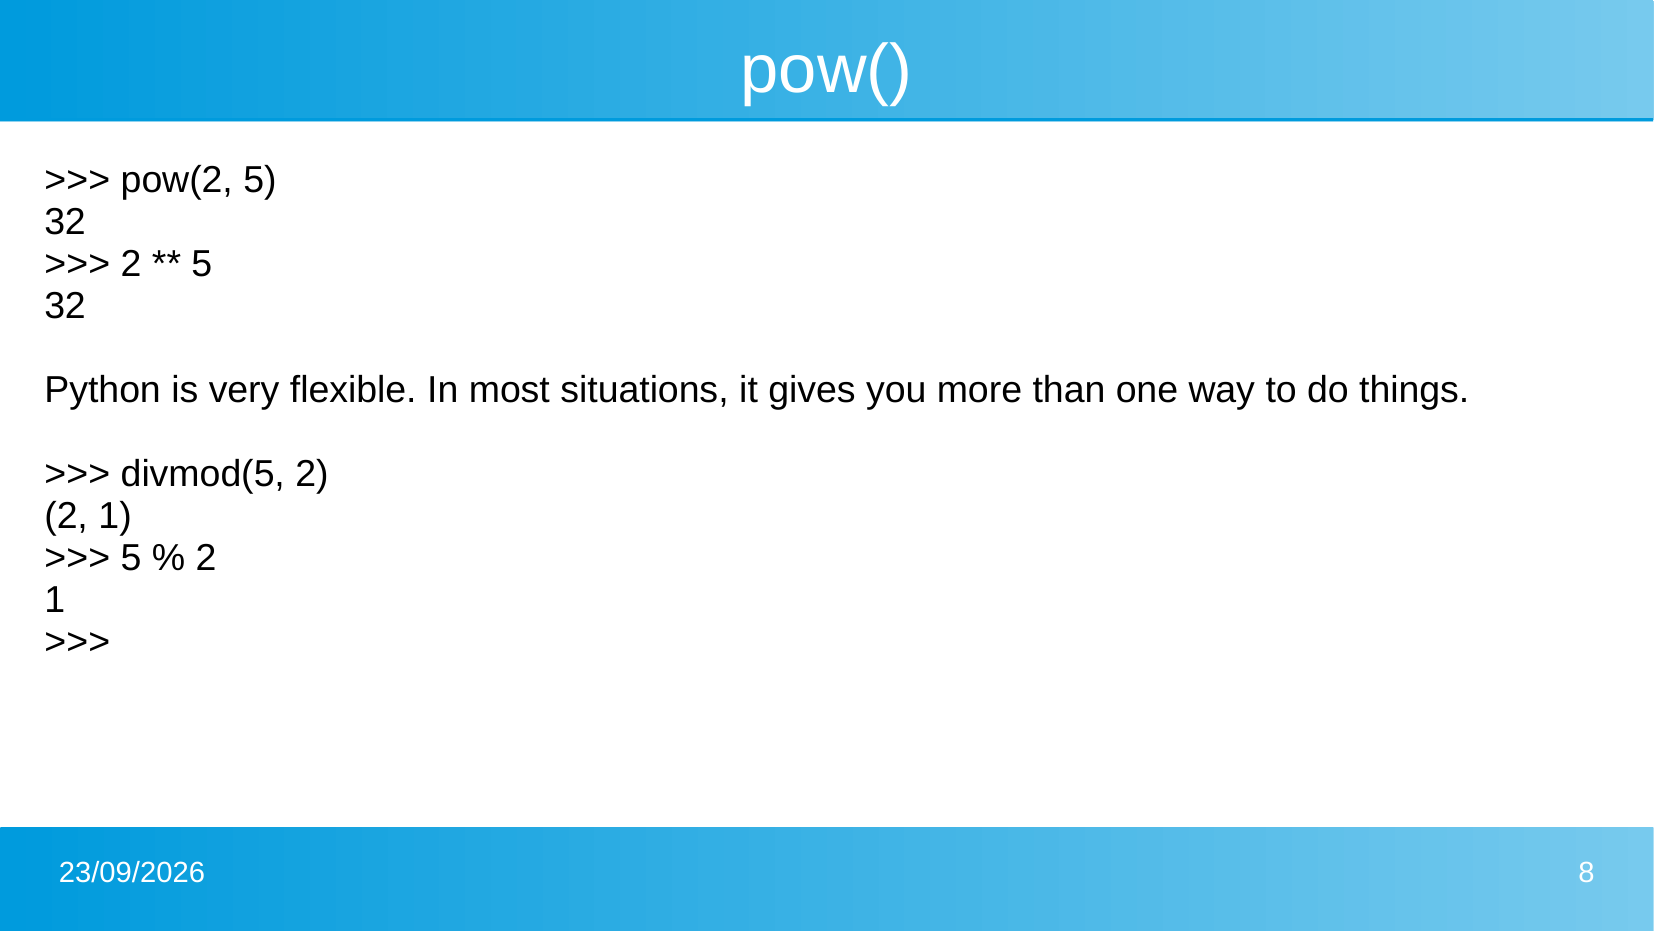

# pow()
>>> pow(2, 5)
32
>>> 2 ** 5
32
Python is very flexible. In most situations, it gives you more than one way to do things.
>>> divmod(5, 2)
(2, 1)
>>> 5 % 2
1
>>>
8